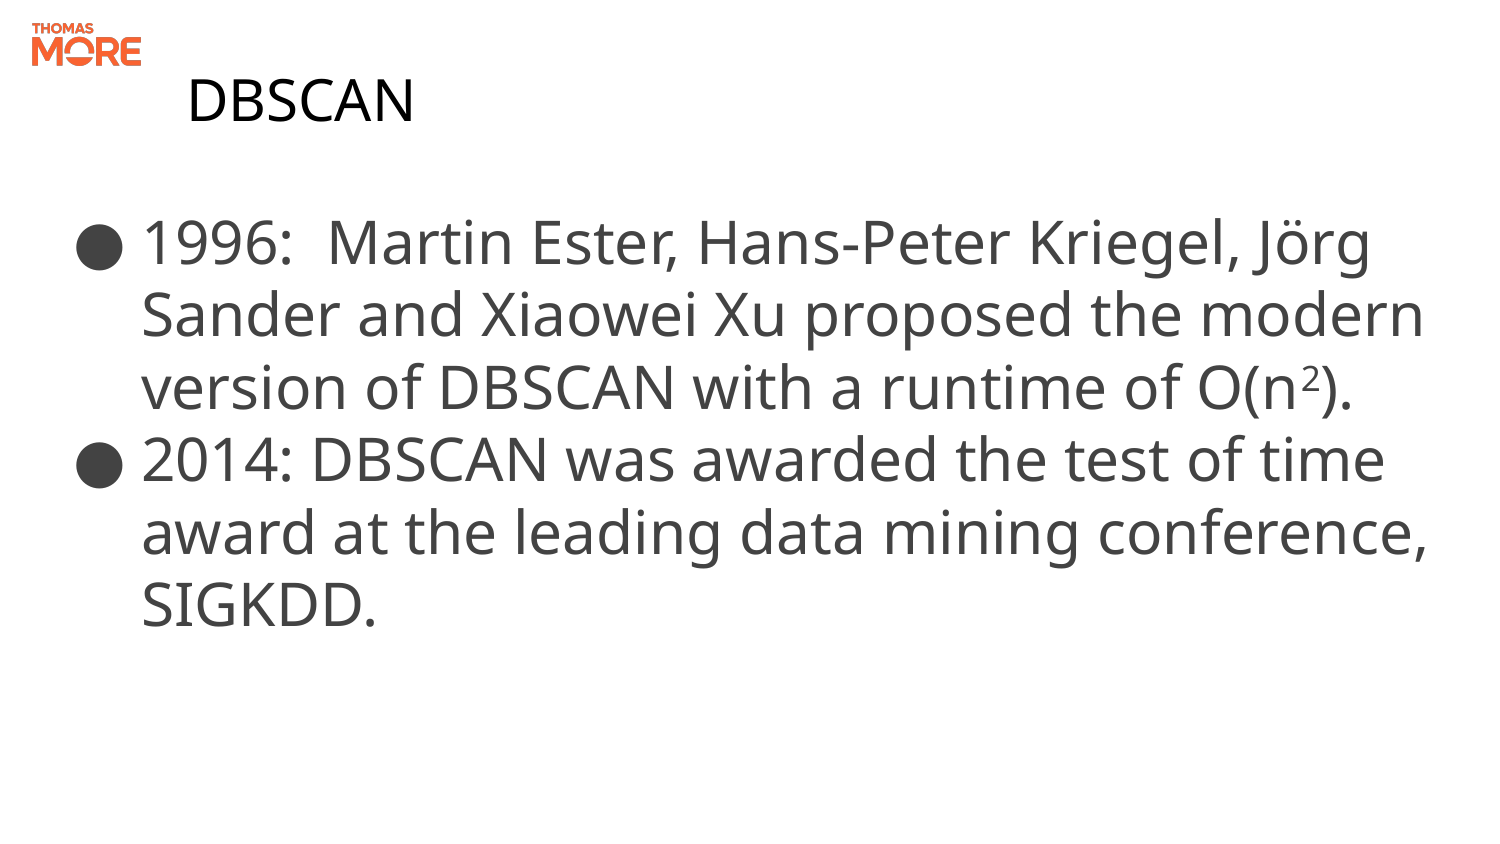

# DBSCAN
1996: Martin Ester, Hans-Peter Kriegel, Jörg Sander and Xiaowei Xu proposed the modern version of DBSCAN with a runtime of O(n2).
2014: DBSCAN was awarded the test of time award at the leading data mining conference, SIGKDD.